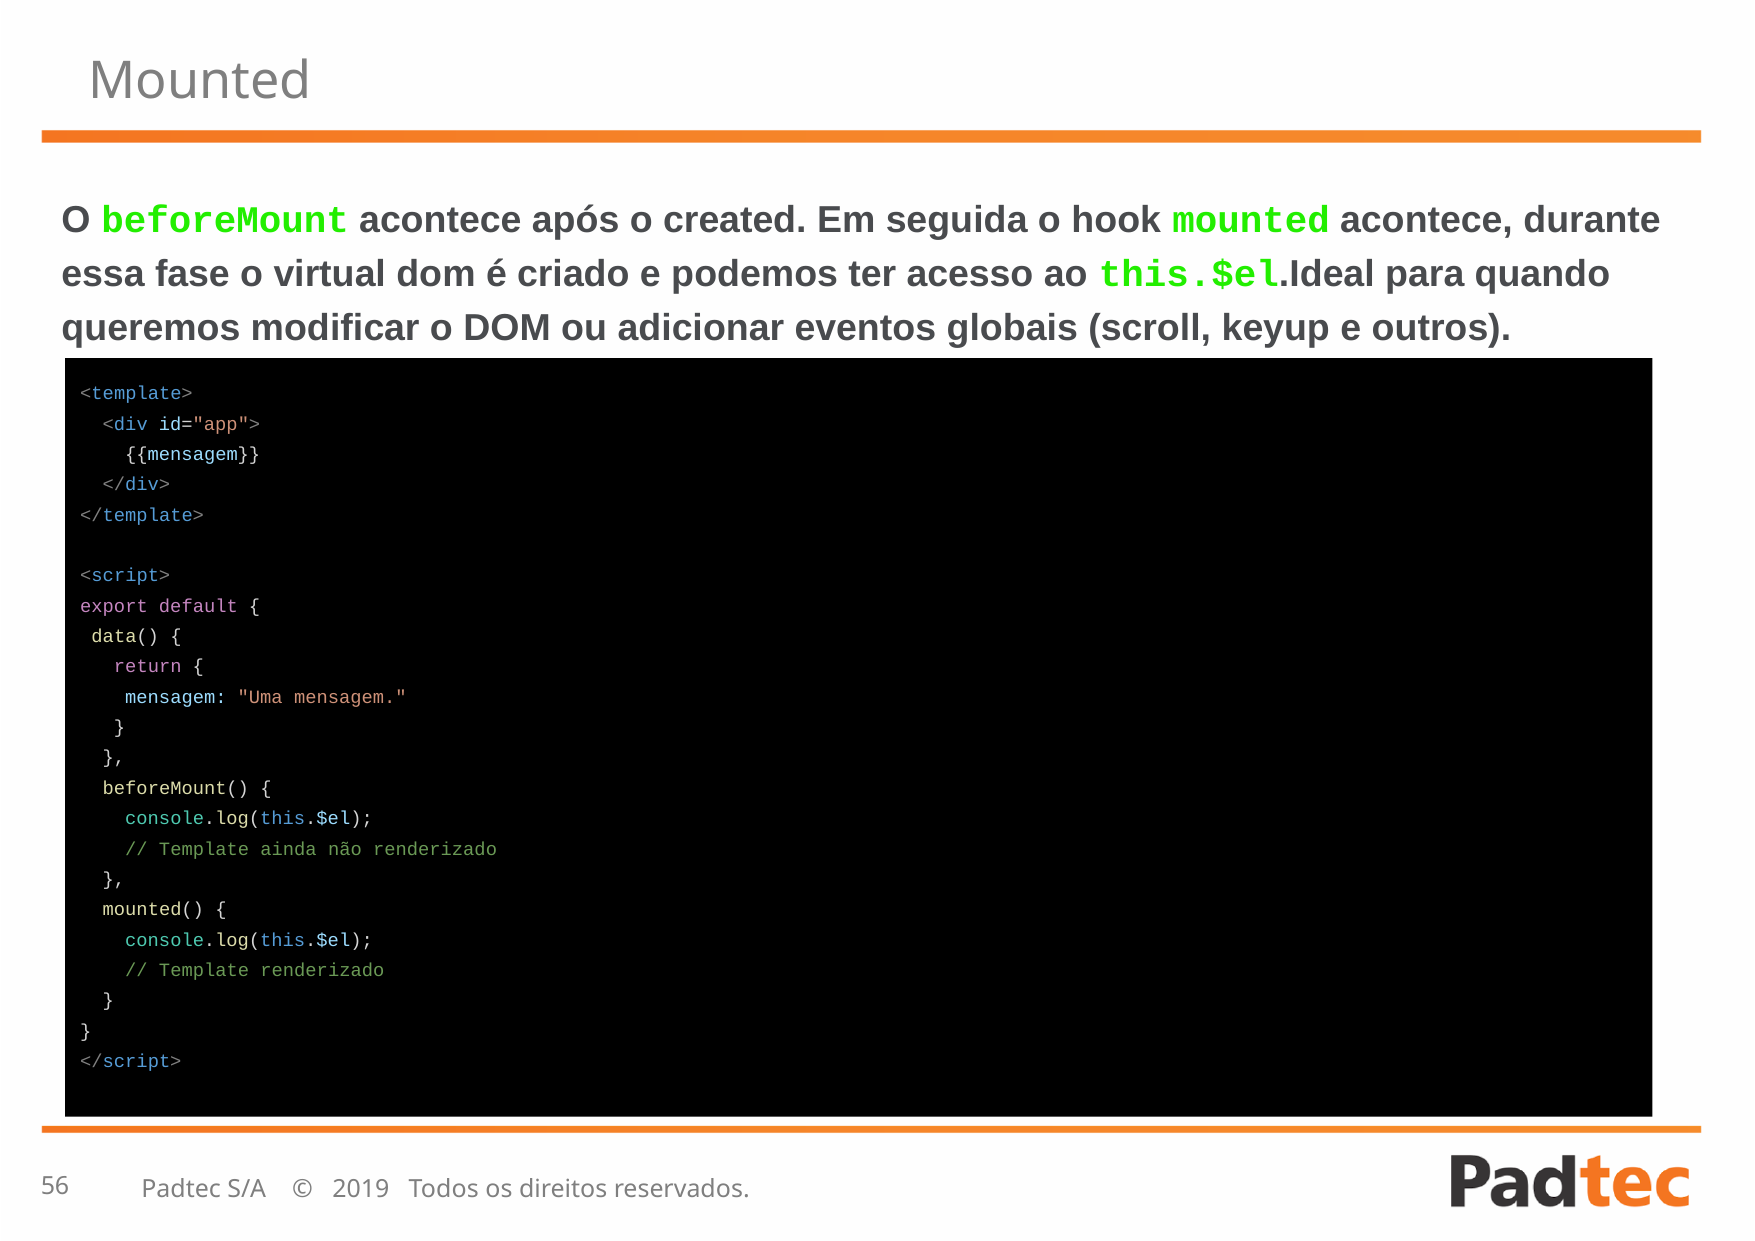

# Mounted
O beforeMount acontece após o created. Em seguida o hook mounted acontece, durante essa fase o virtual dom é criado e podemos ter acesso ao this.$el.Ideal para quando queremos modificar o DOM ou adicionar eventos globais (scroll, keyup e outros).
<template>
 <div id="app">
 {{mensagem}}
 </div>
</template>
<script>
export default {
 data() {
 return {
 mensagem: "Uma mensagem."
 }
 },
 beforeMount() {
 console.log(this.$el);
 // Template ainda não renderizado
 },
 mounted() {
 console.log(this.$el);
 // Template renderizado
 }
}
</script>